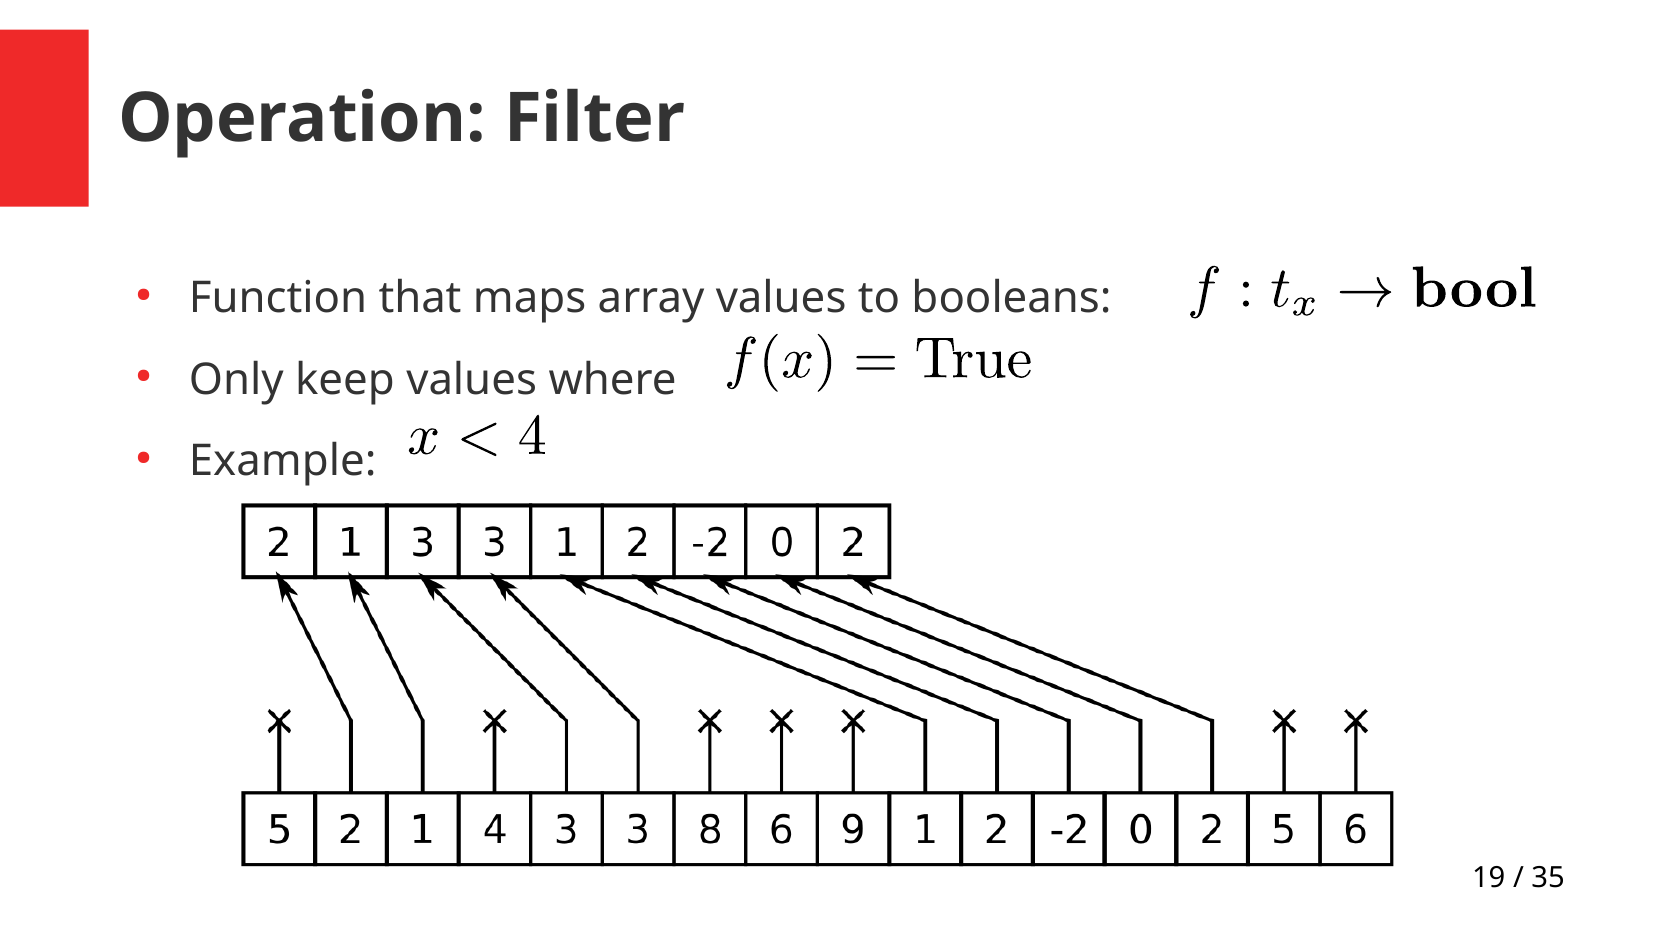

# Operation: Filter
Function that maps array values to booleans:
Only keep values where
Example:
19